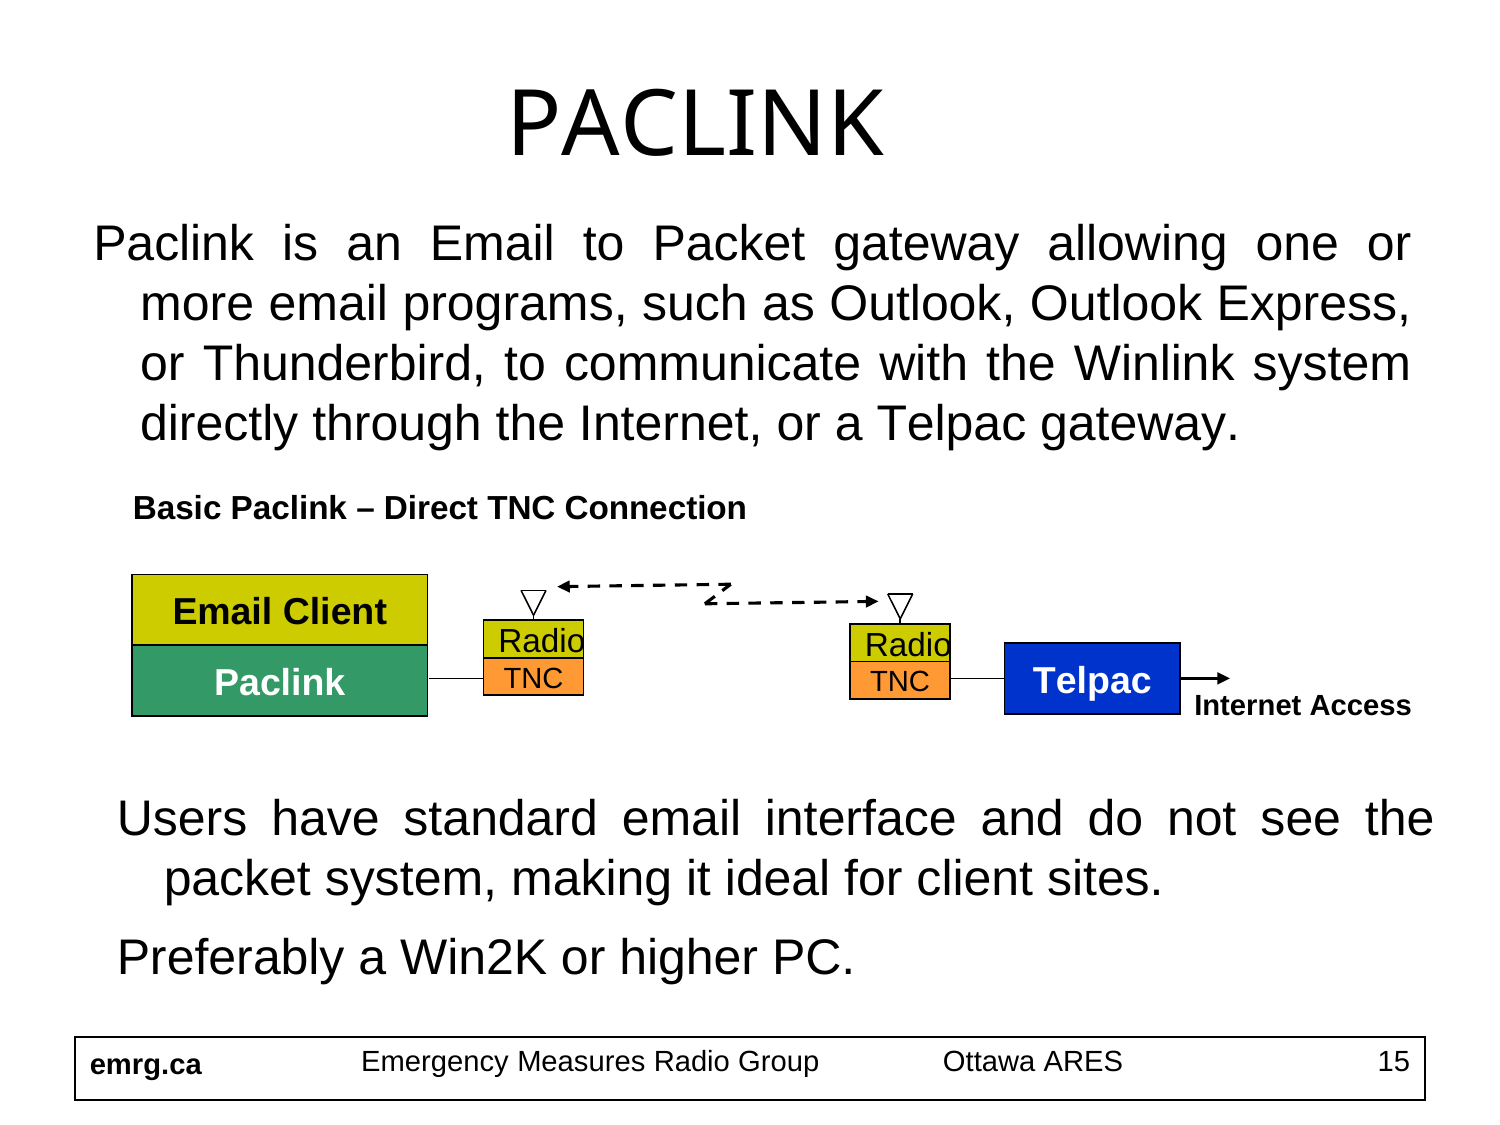

PACLINK
Paclink is an Email to Packet gateway allowing one or more email programs, such as Outlook, Outlook Express, or Thunderbird, to communicate with the Winlink system directly through the Internet, or a Telpac gateway.
Basic Paclink – Direct TNC Connection
Email Client
Radio
TNC
Radio
TNC
Telpac
Paclink
Internet Access
Users have standard email interface and do not see the packet system, making it ideal for client sites.
Preferably a Win2K or higher PC.
Emergency Measures Radio Group Ottawa ARES
15